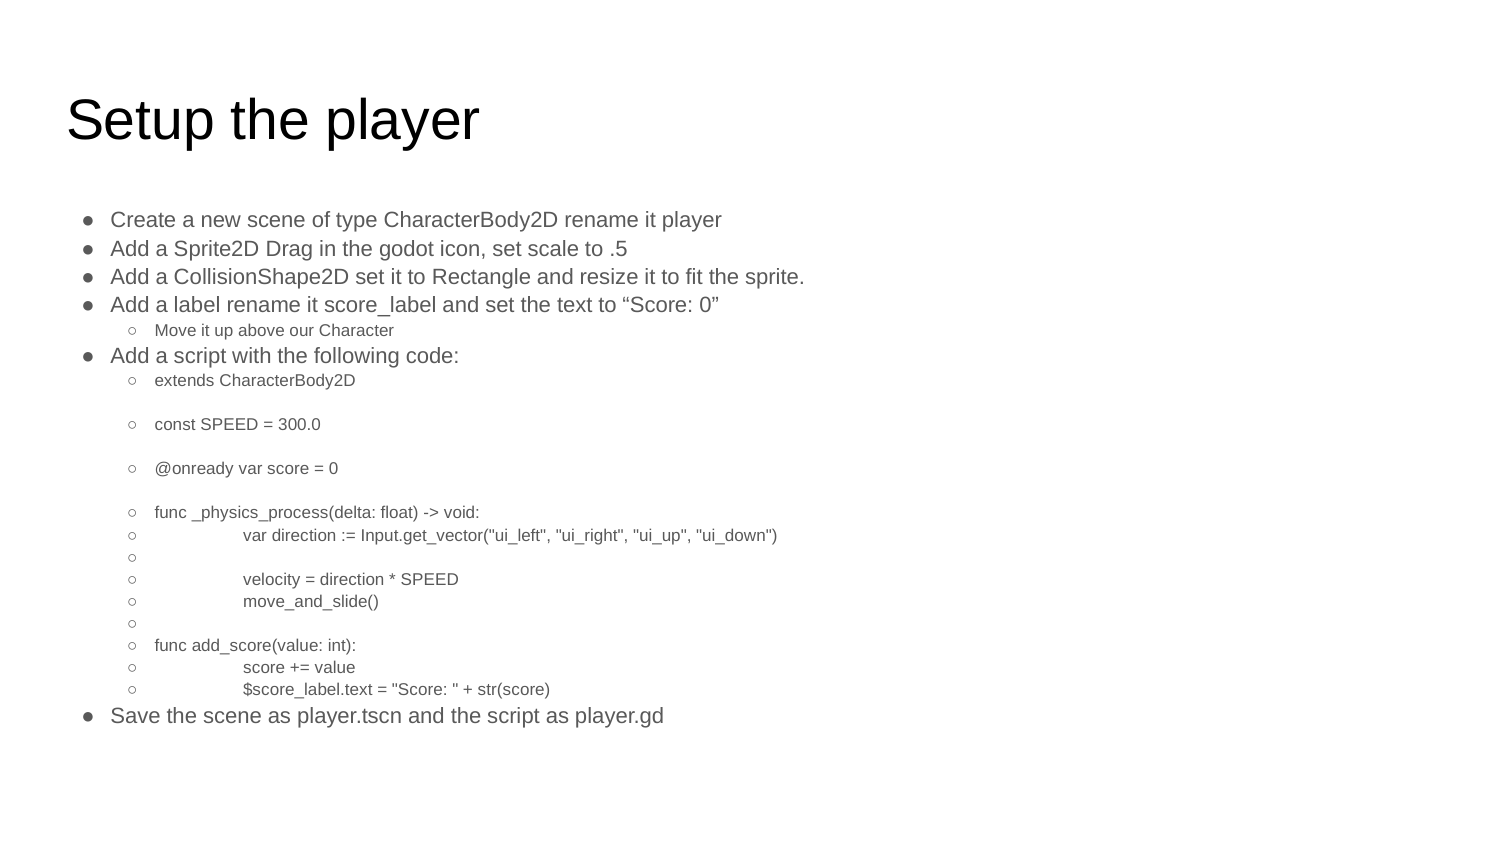

# Setup the player
Create a new scene of type CharacterBody2D rename it player
Add a Sprite2D Drag in the godot icon, set scale to .5
Add a CollisionShape2D set it to Rectangle and resize it to fit the sprite.
Add a label rename it score_label and set the text to “Score: 0”
Move it up above our Character
Add a script with the following code:
extends CharacterBody2D
const SPEED = 300.0
@onready var score = 0
func _physics_process(delta: float) -> void:
	var direction := Input.get_vector("ui_left", "ui_right", "ui_up", "ui_down")
	velocity = direction * SPEED
	move_and_slide()
func add_score(value: int):
	score += value
	$score_label.text = "Score: " + str(score)
Save the scene as player.tscn and the script as player.gd